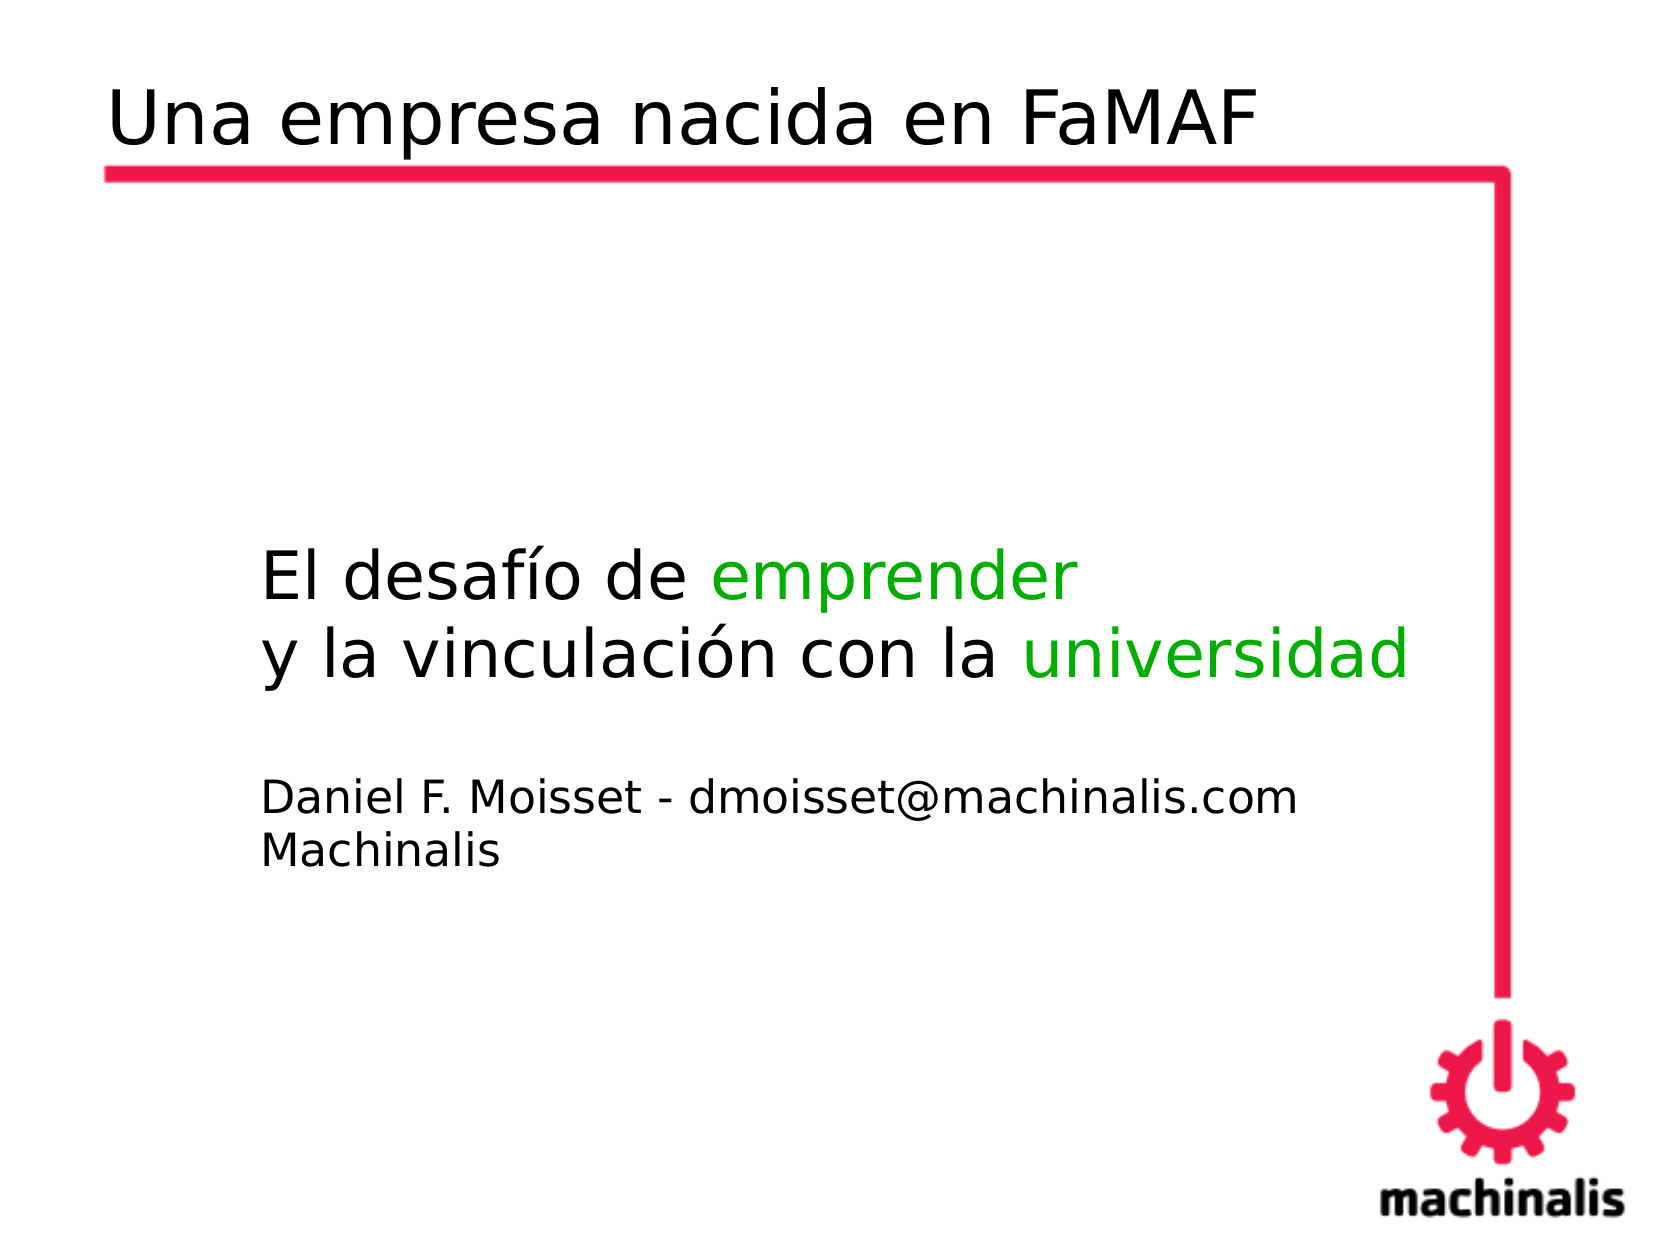

# Una empresa nacida en FaMAF
El desafío de emprender
y la vinculación con la universidad
Daniel F. Moisset - dmoisset@machinalis.com
Machinalis